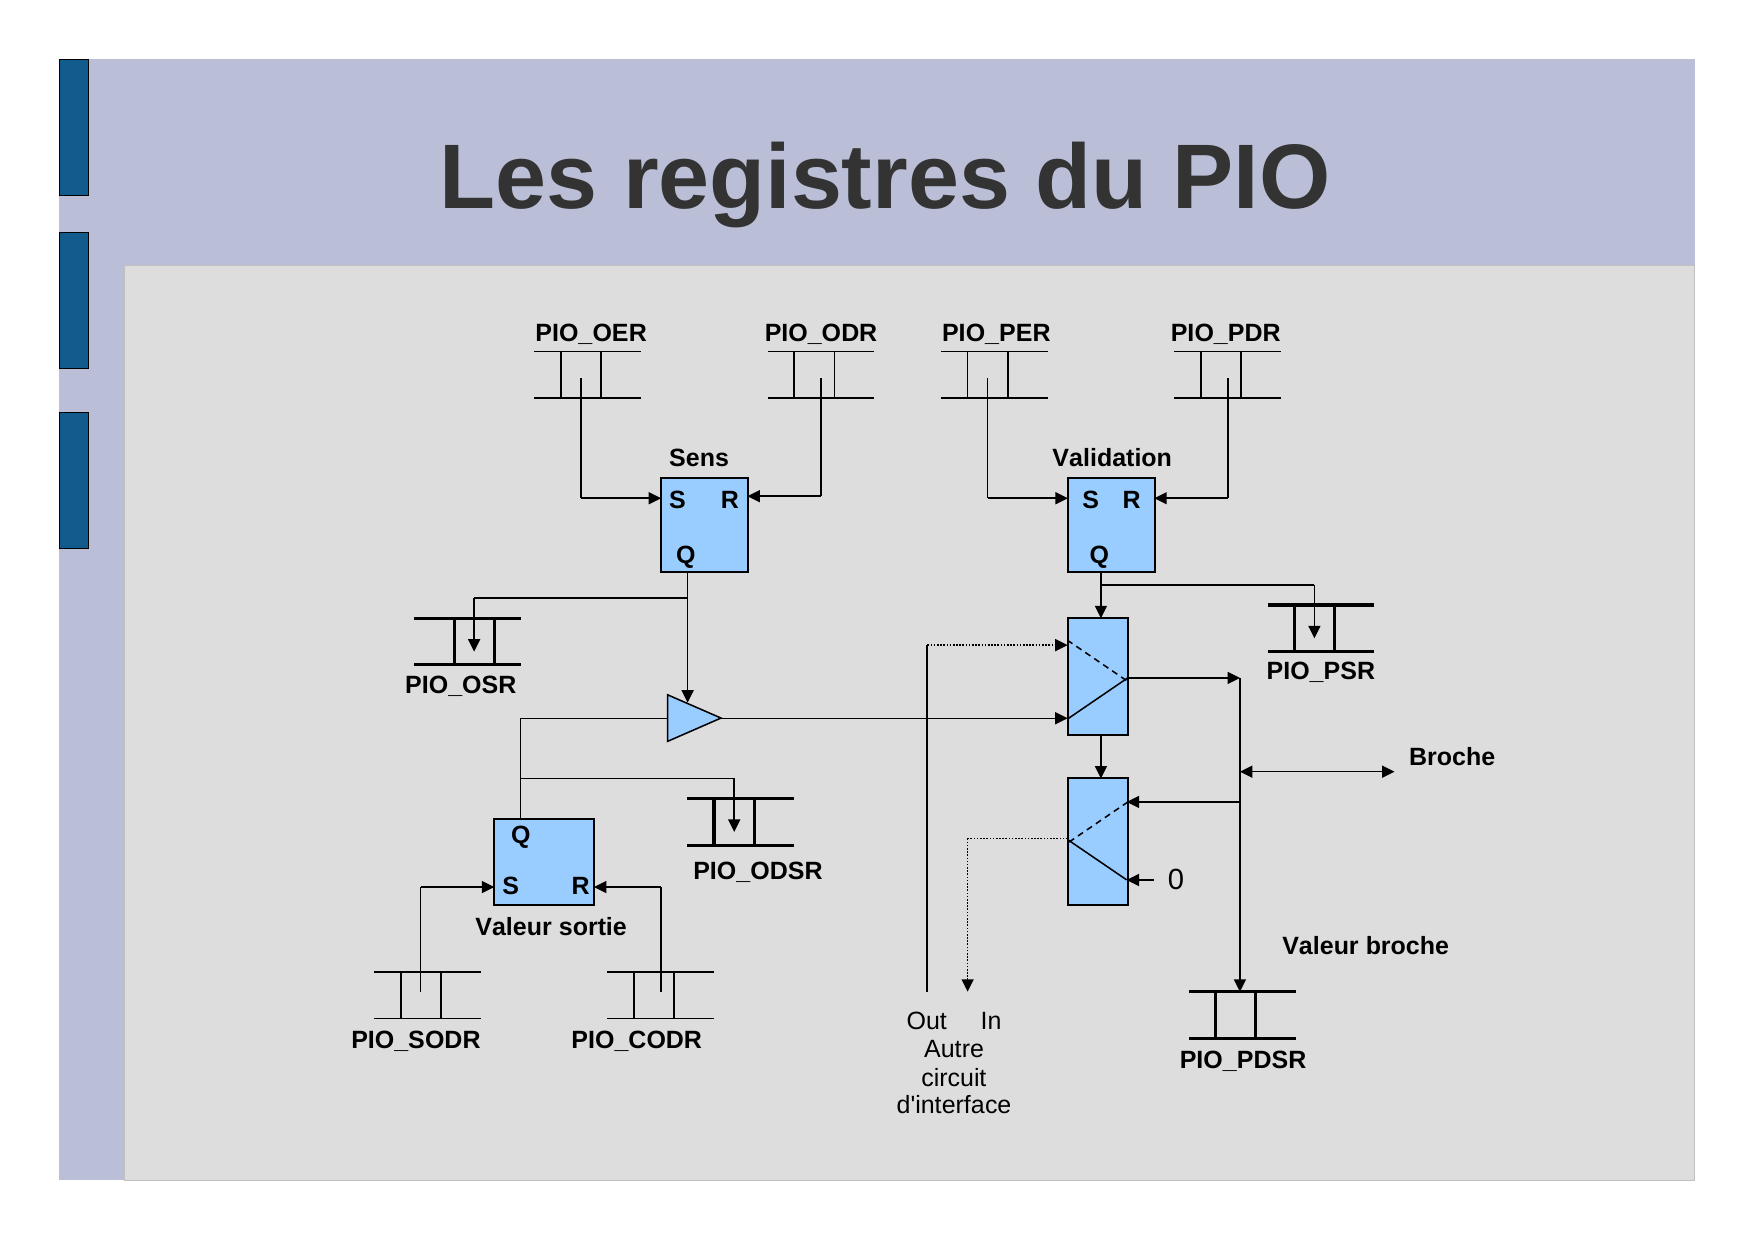

# Les registres du PIO
PIO_OER
PIO_ODR
PIO_PER
PIO_PDR
Sens
Validation
S
R
S
R
Q
Q
PIO_PSR
PIO_OSR
Broche
Q
PIO_ODSR
0
S
R
Valeur sortie
Valeur broche
Out	In
Autre
circuit
d'interface
PIO_SODR
PIO_CODR
PIO_PDSR